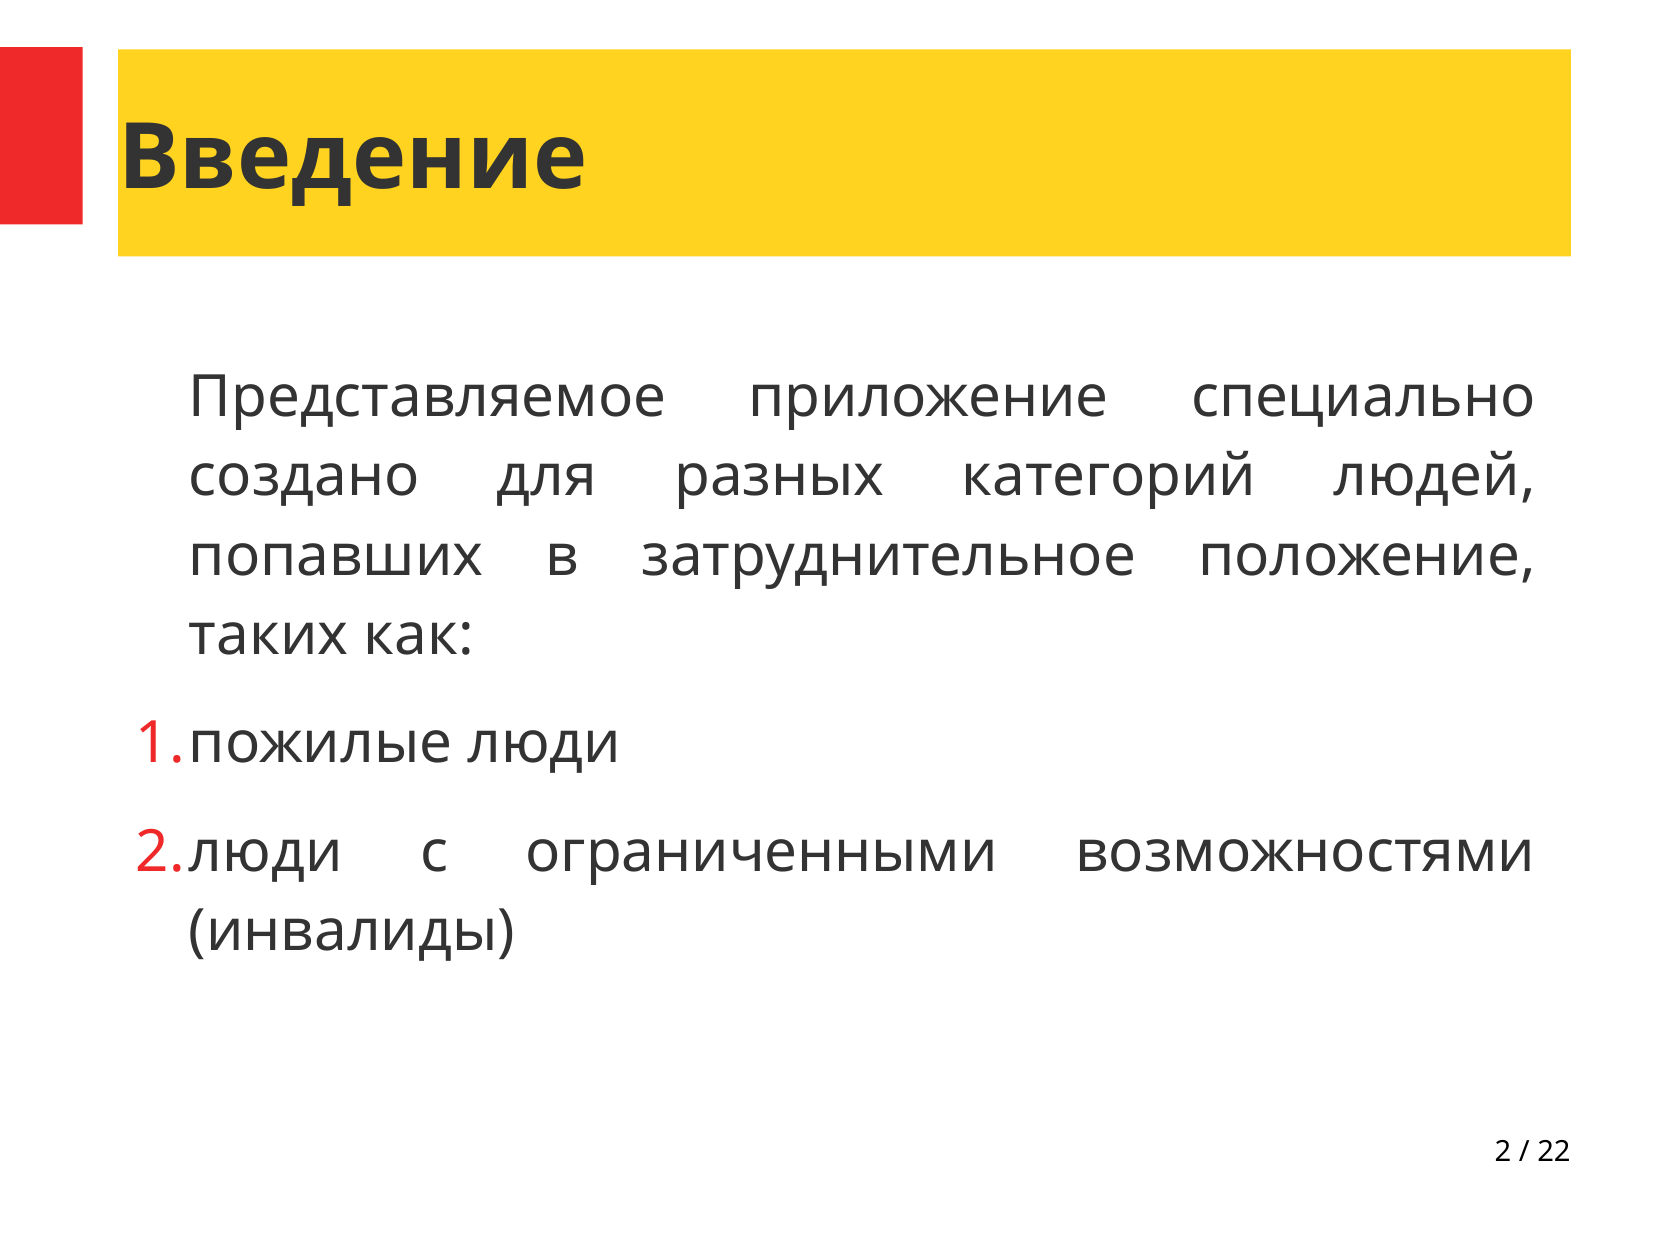

# Введение
Представляемое приложение специально создано для разных категорий людей, попавших в затруднительное положение, таких как:
пожилые люди
люди с ограниченными возможностями (инвалиды)
2